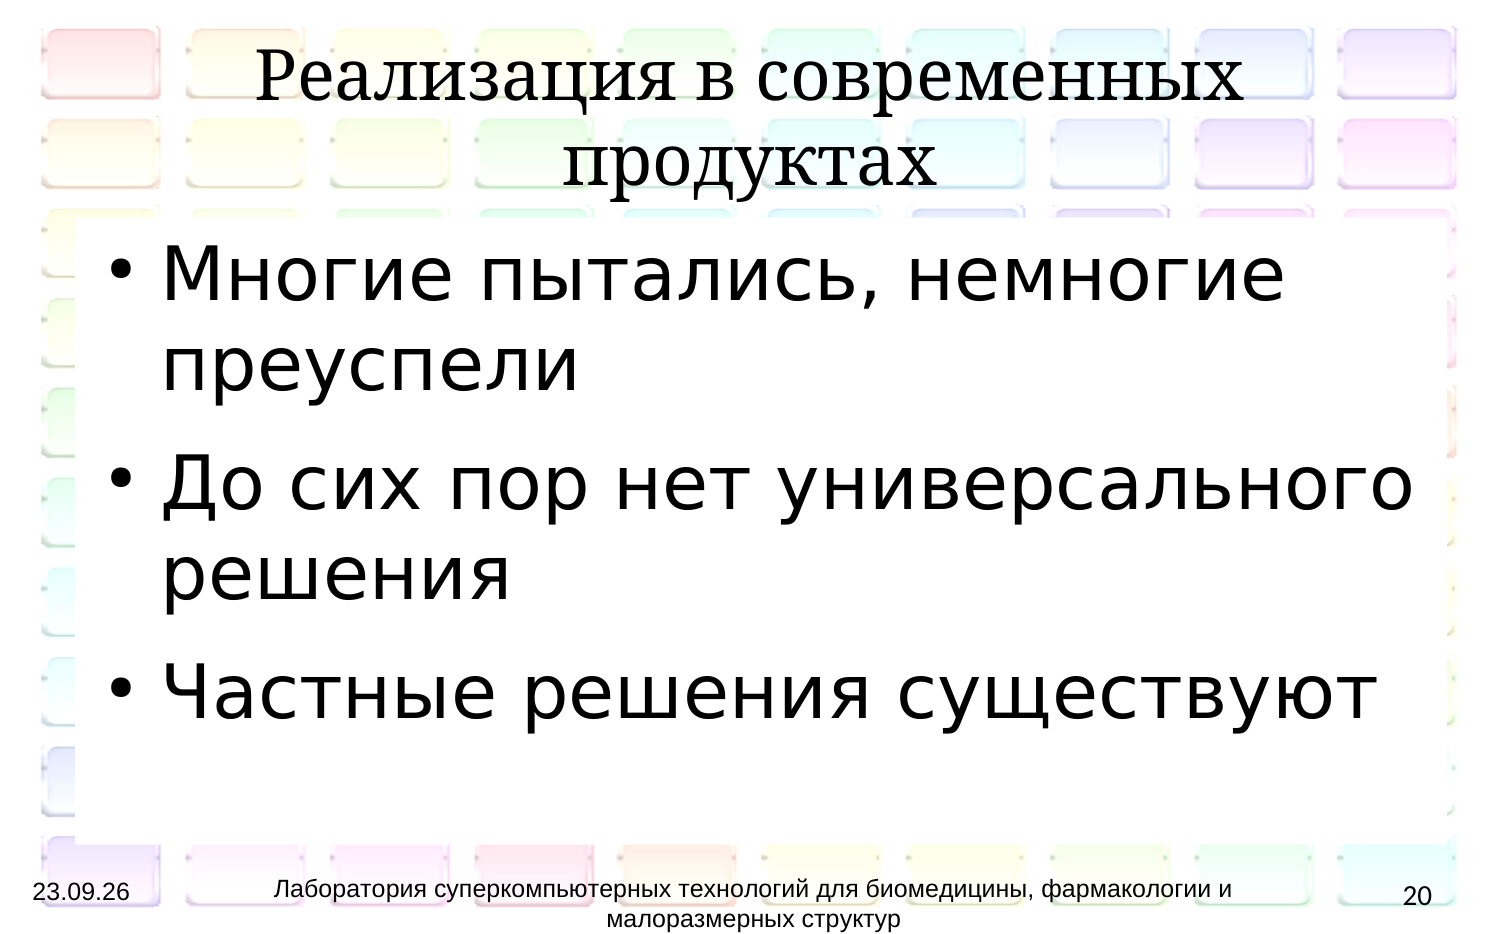

# Реализация в современных продуктах
Многие пытались, немногие преуспели
До сих пор нет универсального решения
Частные решения существуют
Лаборатория суперкомпьютерных технологий для биомедицины, фармакологии и малоразмерных структур